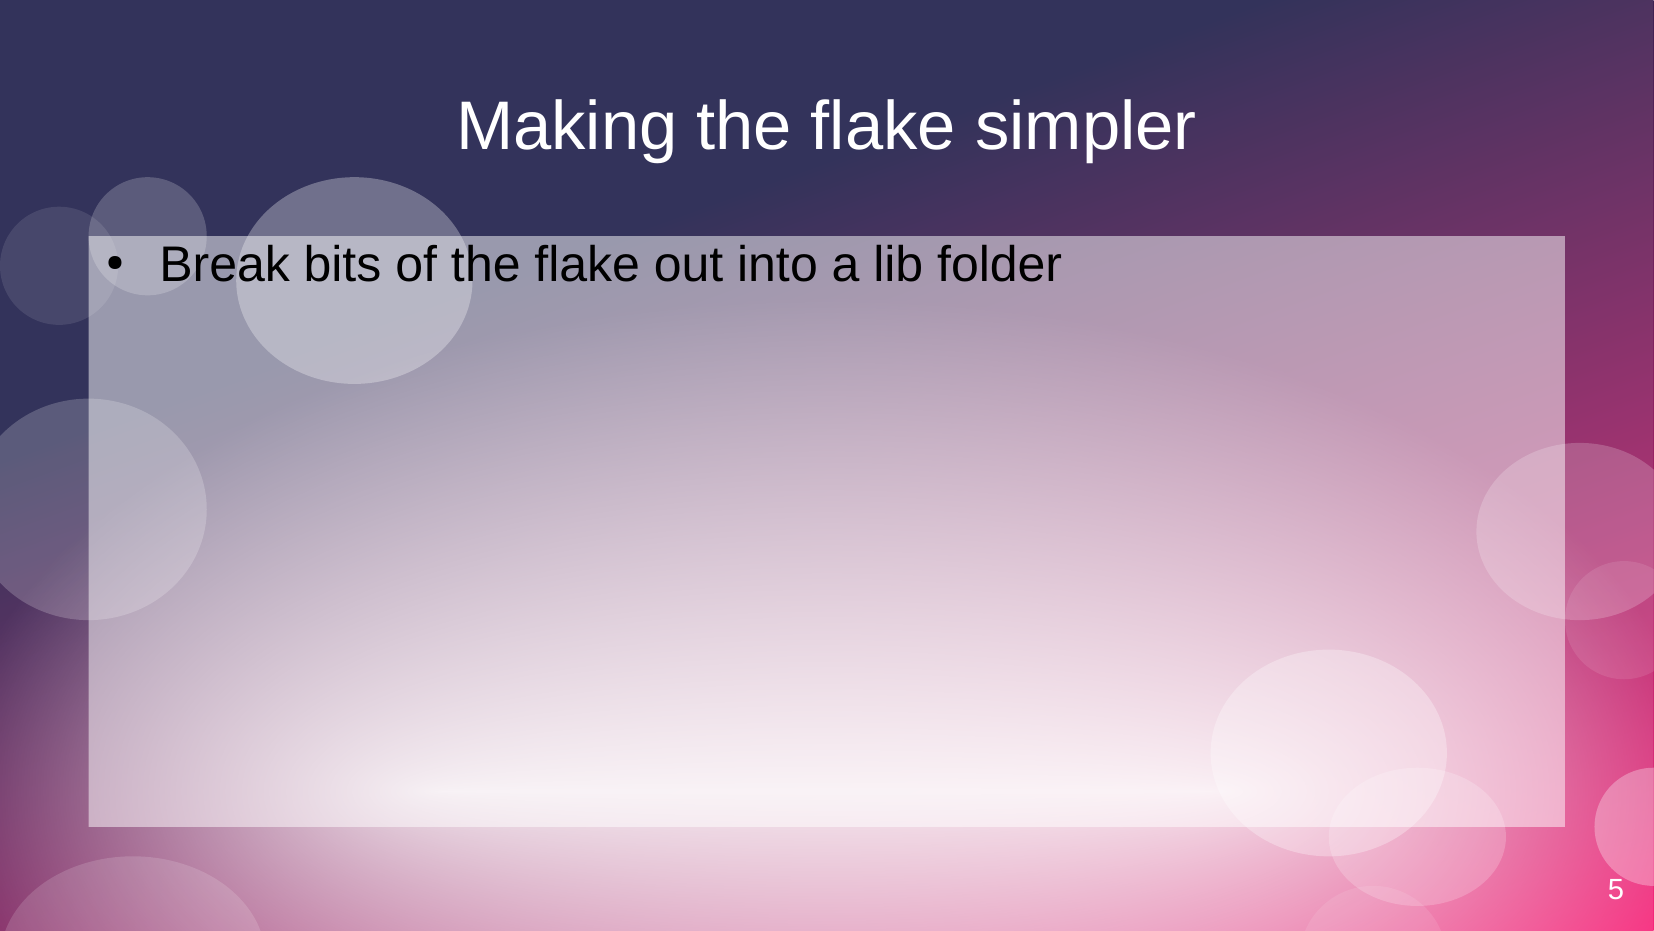

# Making the flake simpler
Break bits of the flake out into a lib folder
5